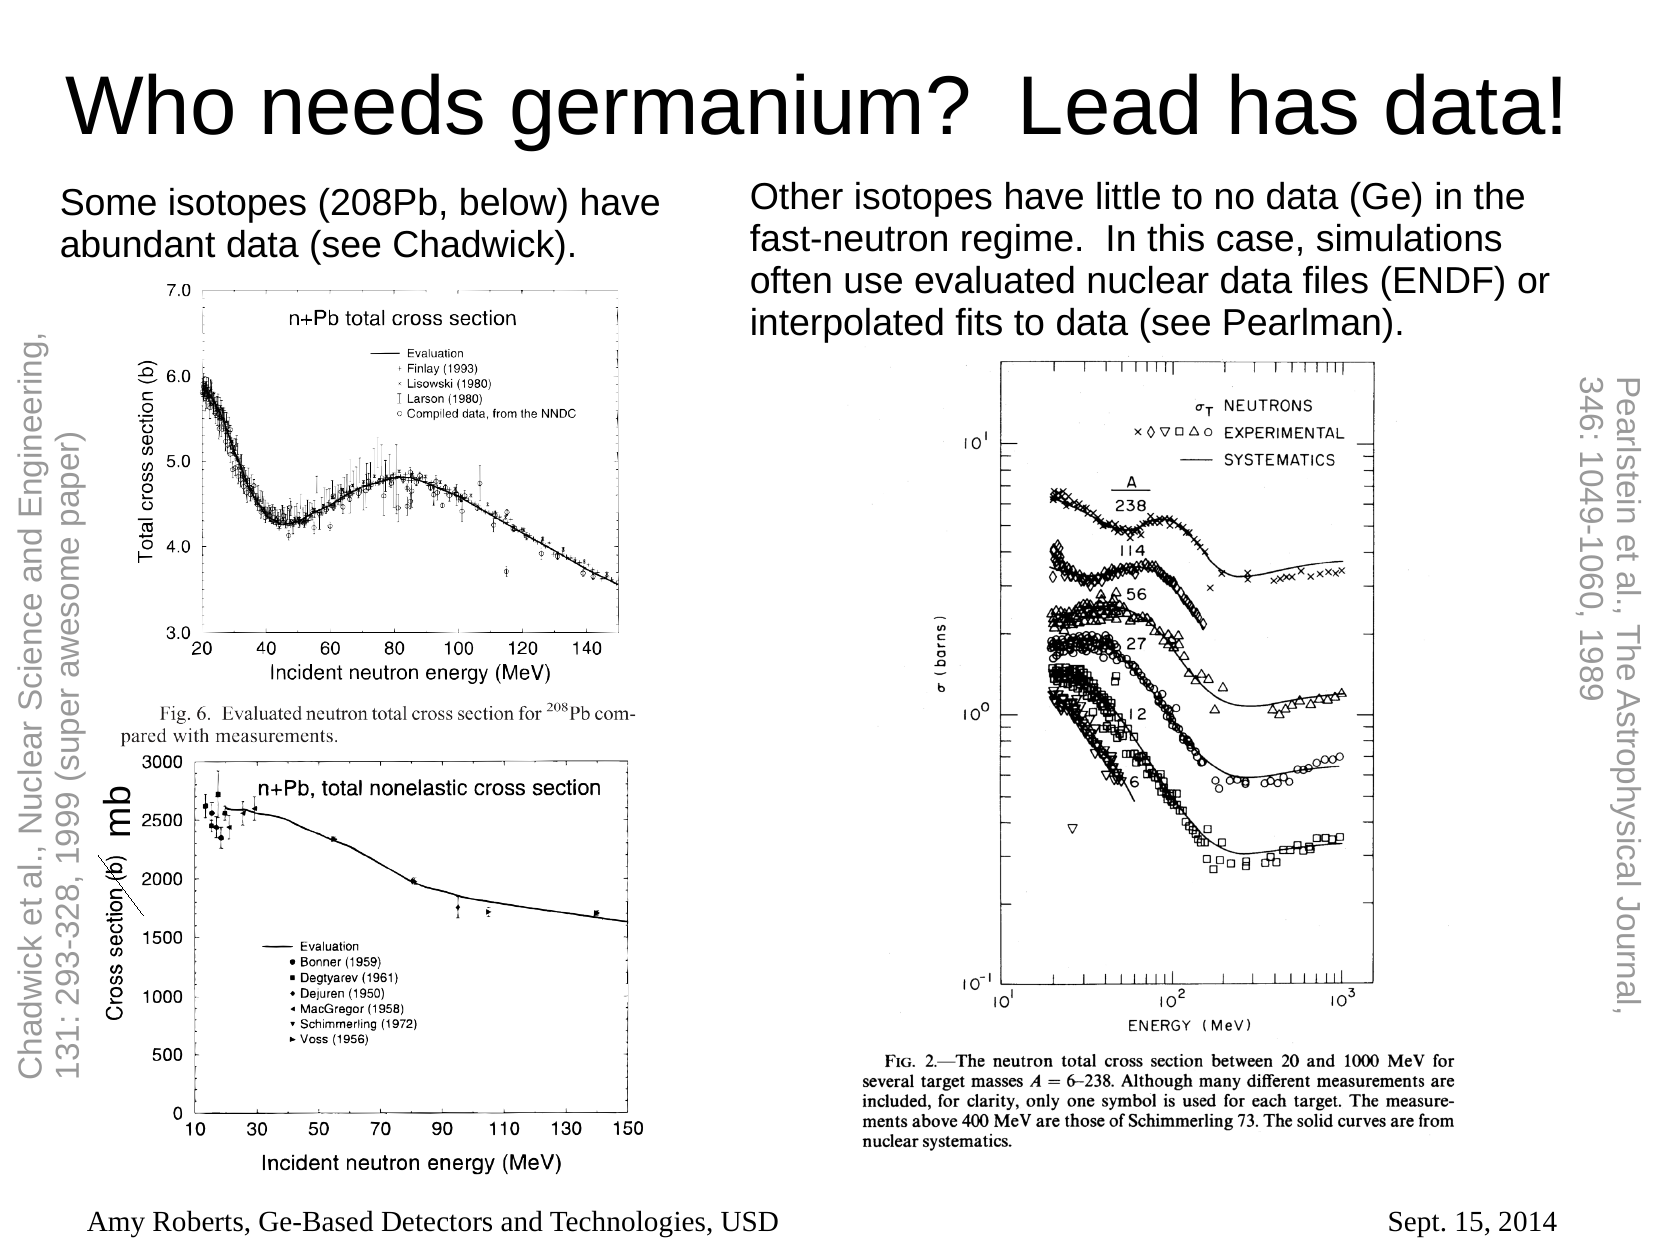

# Who needs germanium? Lead has data!
Other isotopes have little to no data (Ge) in the fast-neutron regime. In this case, simulations often use evaluated nuclear data files (ENDF) or interpolated fits to data (see Pearlman).
Some isotopes (208Pb, below) have abundant data (see Chadwick).
Chadwick et al., Nuclear Science and Engineering, 131: 293-328, 1999 (super awesome paper)
mb
Pearlstein et al., The Astrophysical Journal, 346: 1049-1060, 1989